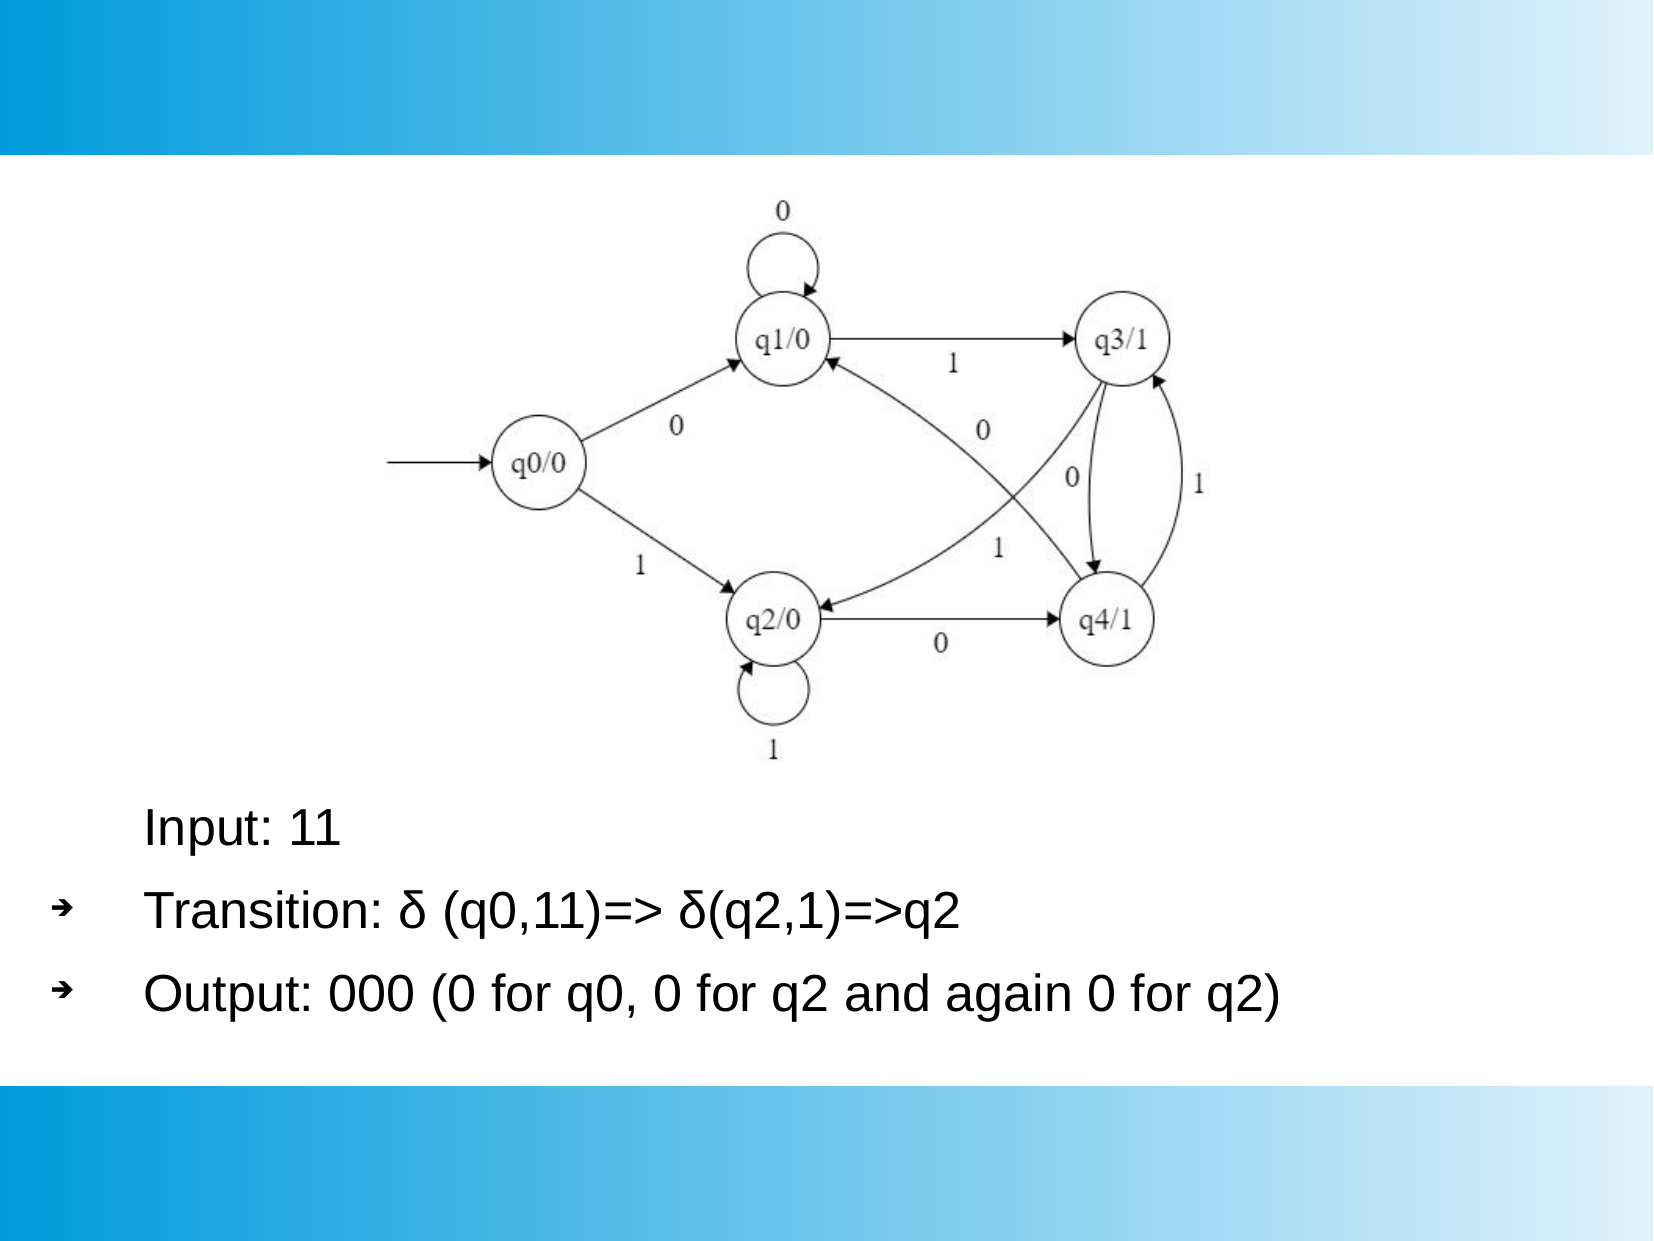

Input: 11
 Transition: δ (q0,11)=> δ(q2,1)=>q2
 Output: 000 (0 for q0, 0 for q2 and again 0 for q2)